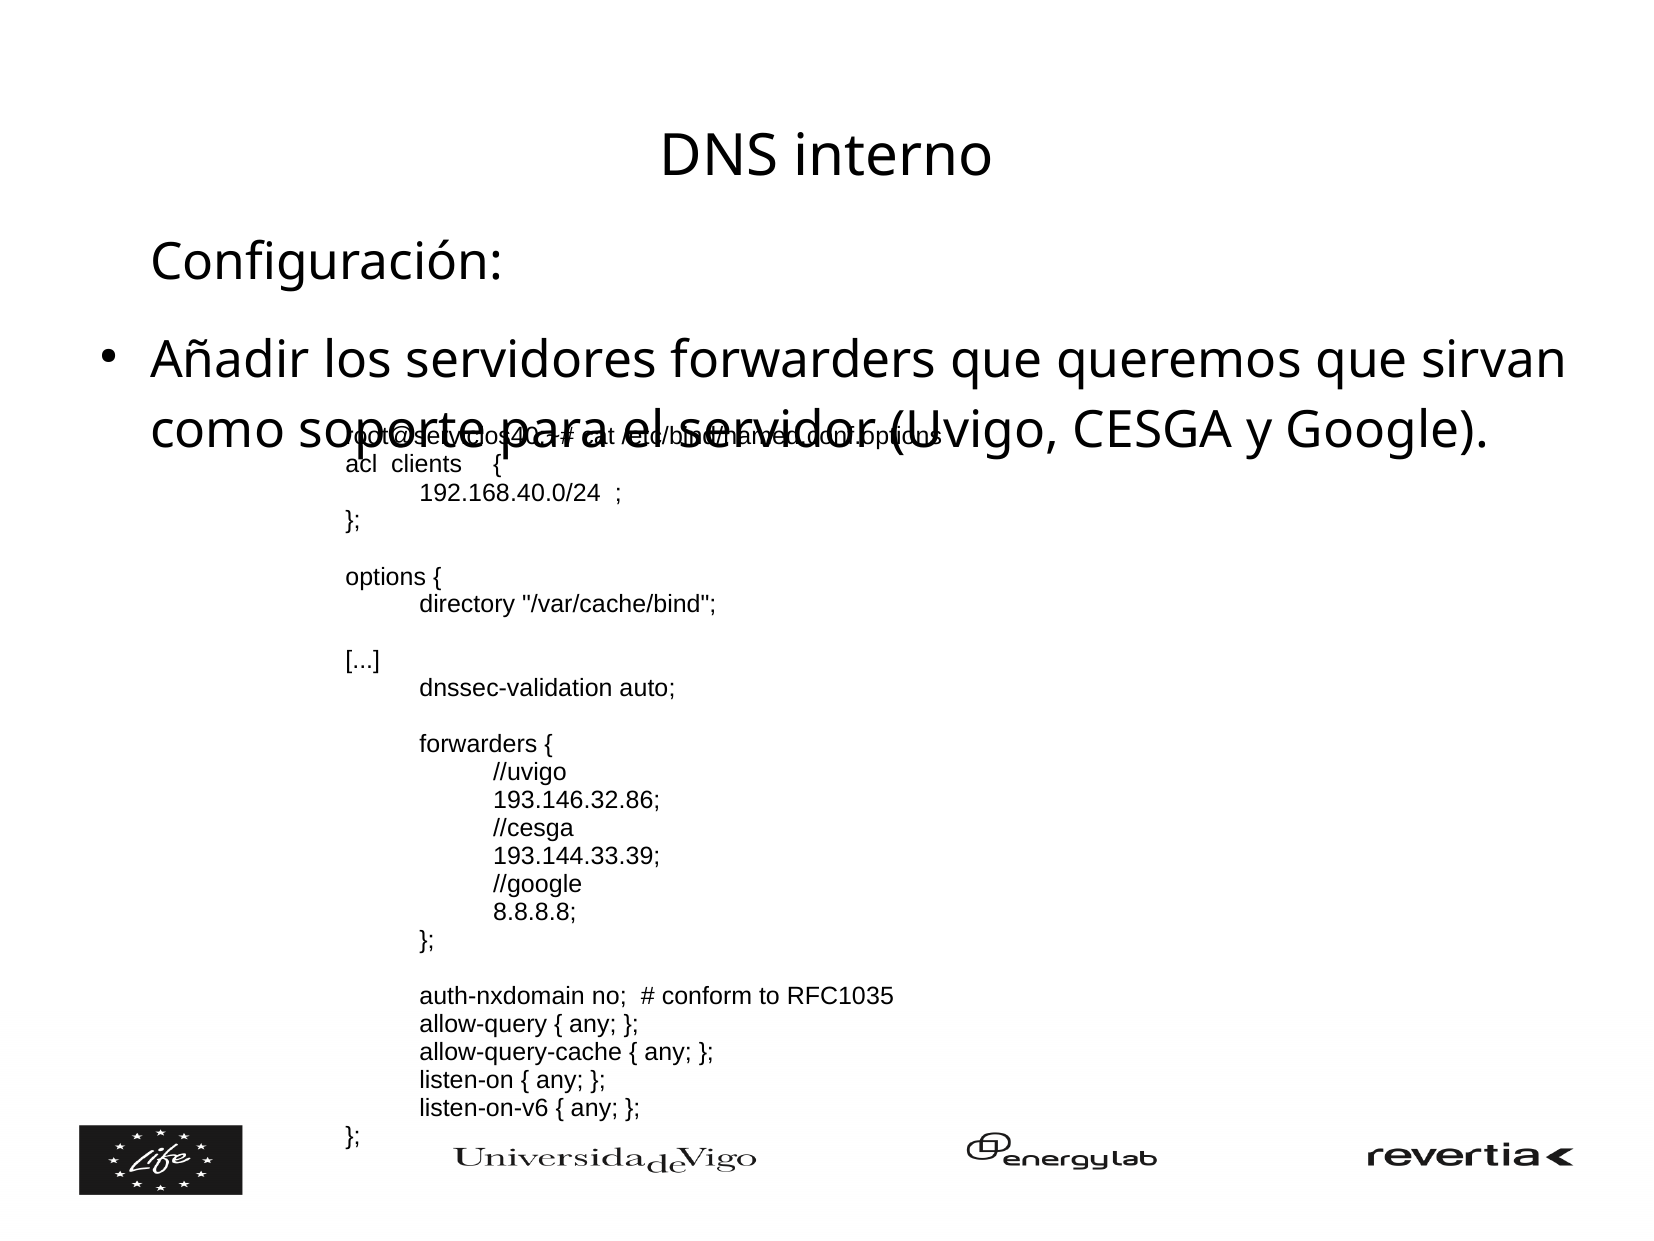

# DNS interno
Configuración:
Añadir los servidores forwarders que queremos que sirvan como soporte para el servidor (Uvigo, CESGA y Google).
root@servicios40:~# cat /etc/bind/named.conf.options
acl clients	{
 	192.168.40.0/24 ;
};
options {
 	directory "/var/cache/bind";
[...]
 	dnssec-validation auto;
 	forwarders {
 	//uvigo
 	193.146.32.86;
 	//cesga
 	193.144.33.39;
 	//google
 	8.8.8.8;
 	};
 	auth-nxdomain no;	# conform to RFC1035
 	allow-query { any; };
 	allow-query-cache { any; };
 	listen-on { any; };
 	listen-on-v6 { any; };
};